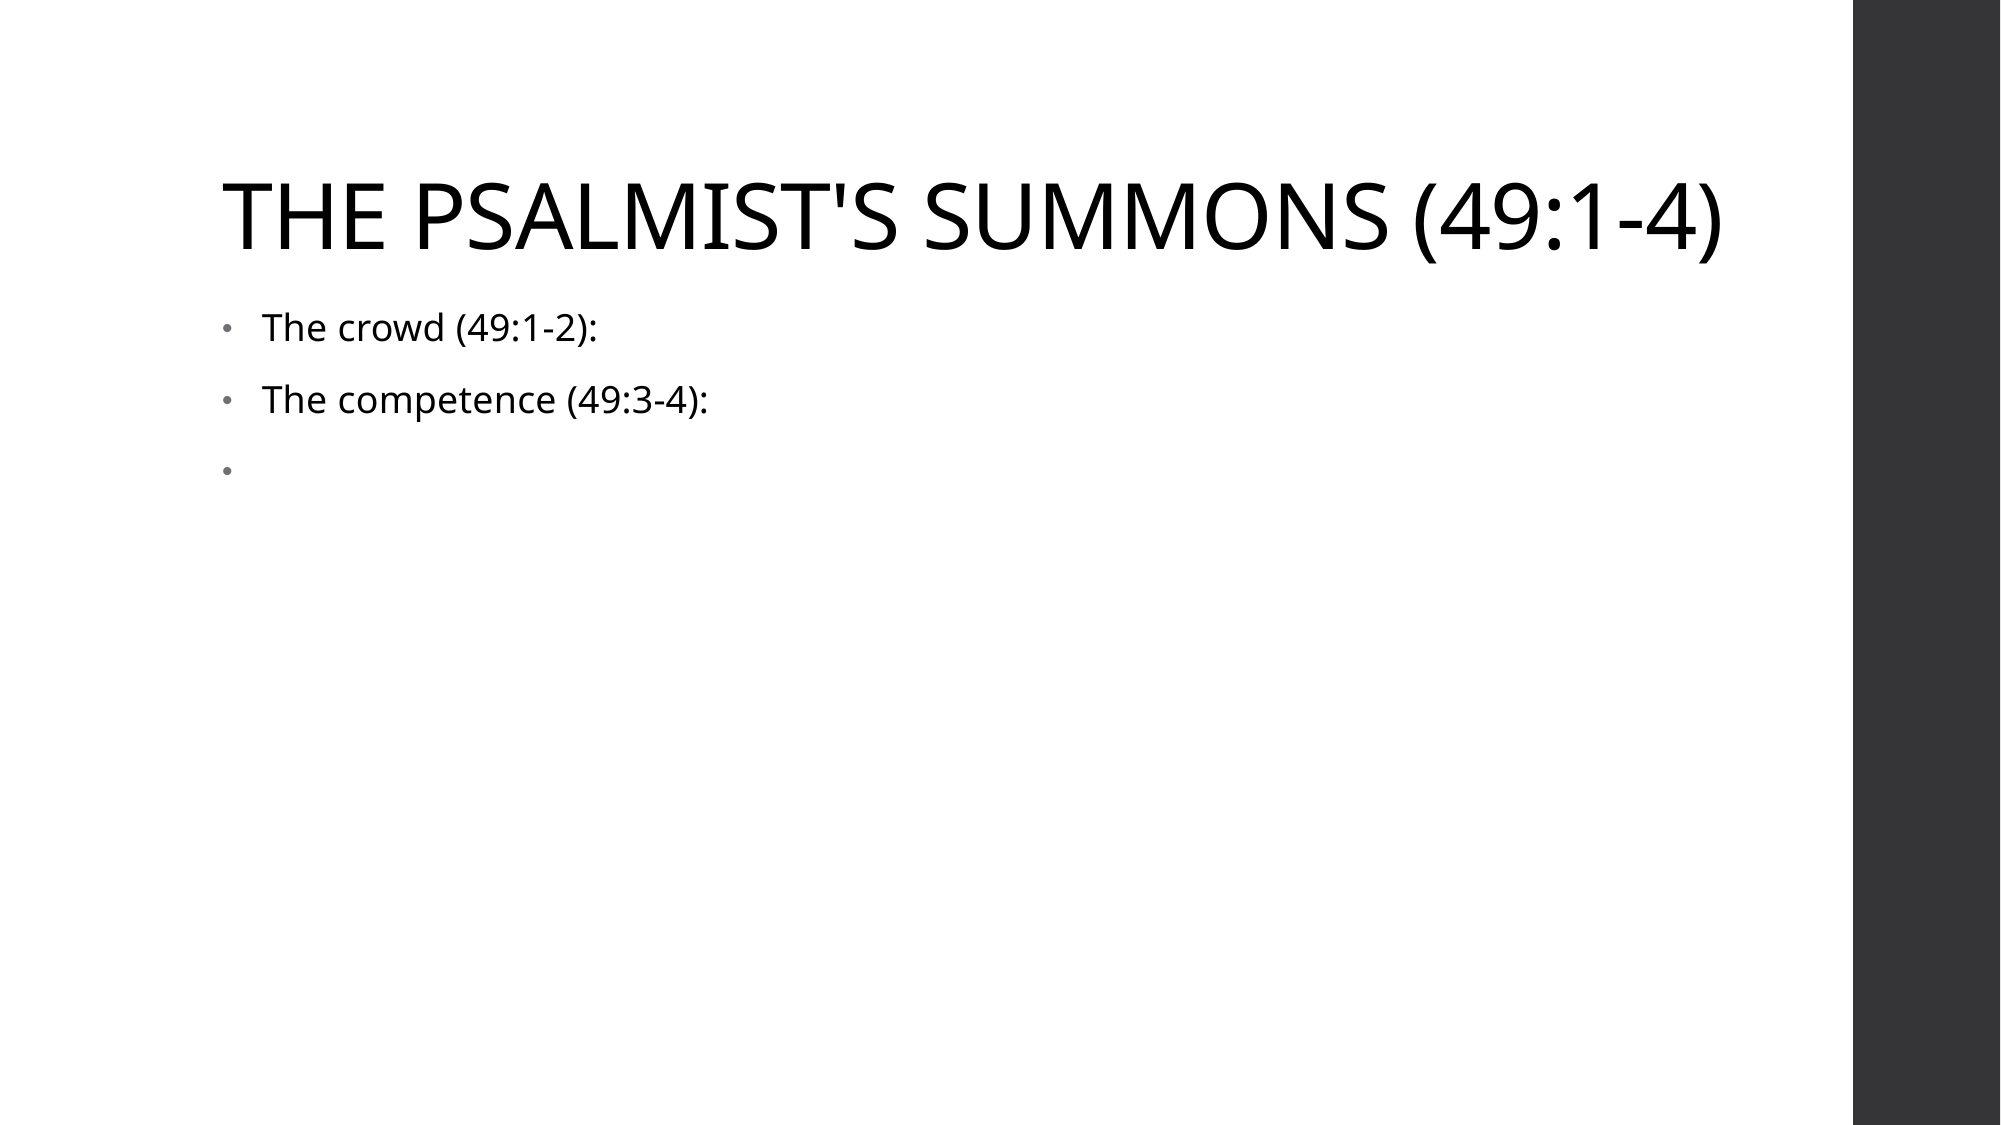

# THE PSALMIST'S SUMMONS (49:1-4)
 The crowd (49:1-2):
 The competence (49:3-4):